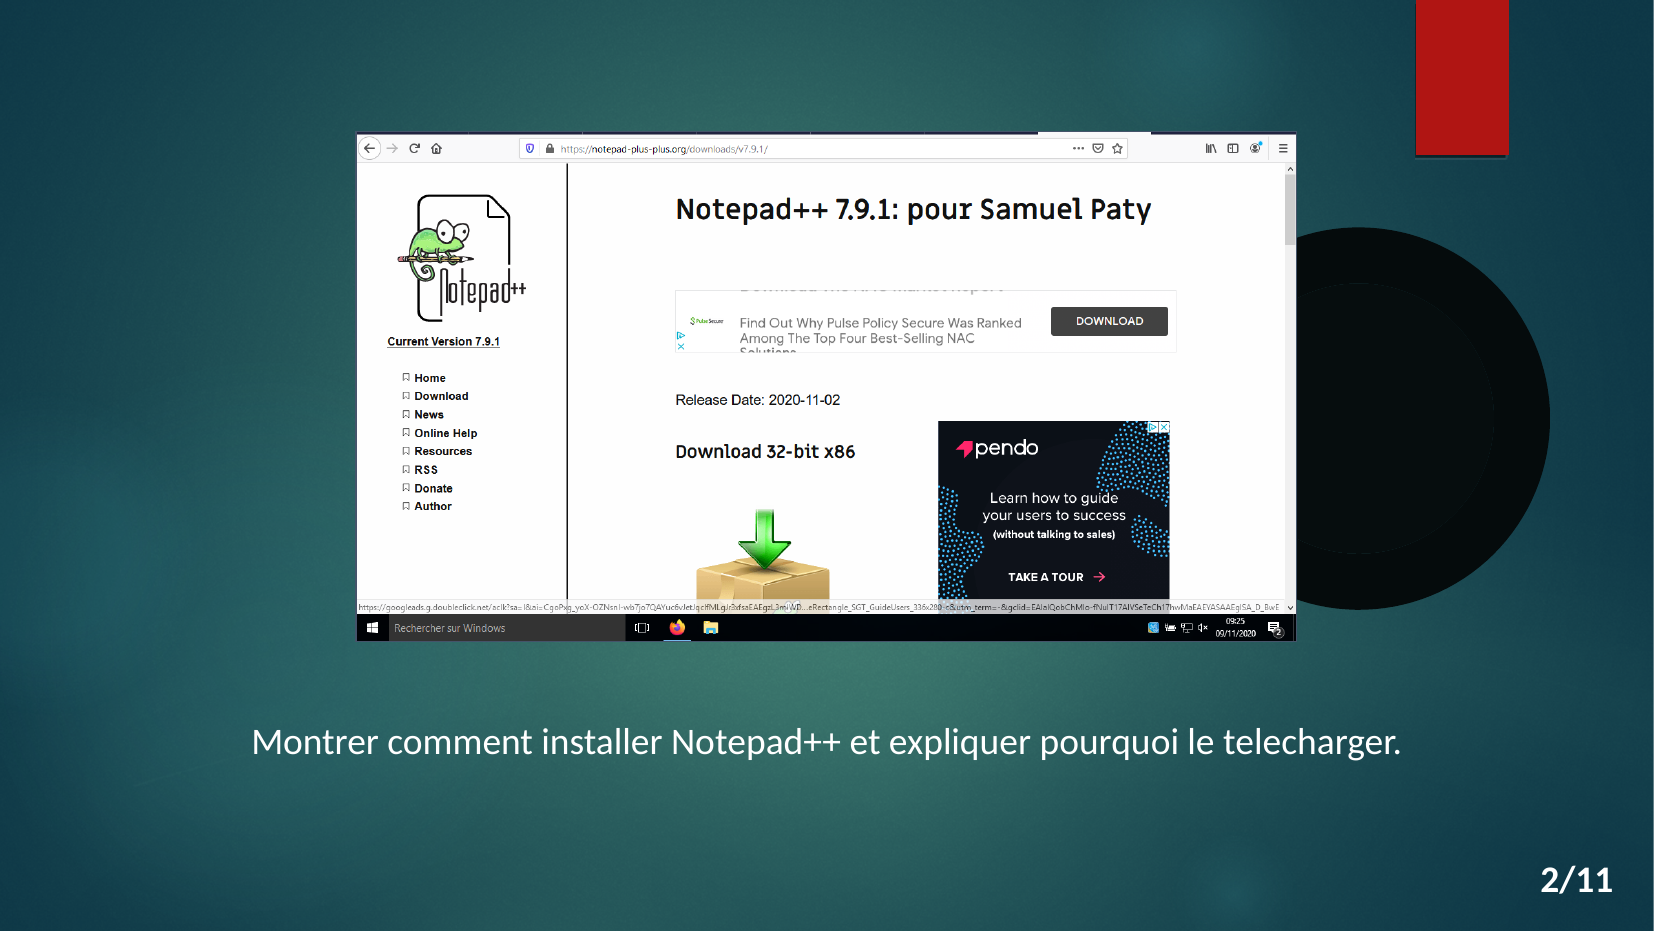

Montrer comment installer Notepad++ et expliquer pourquoi le telecharger.
2/11